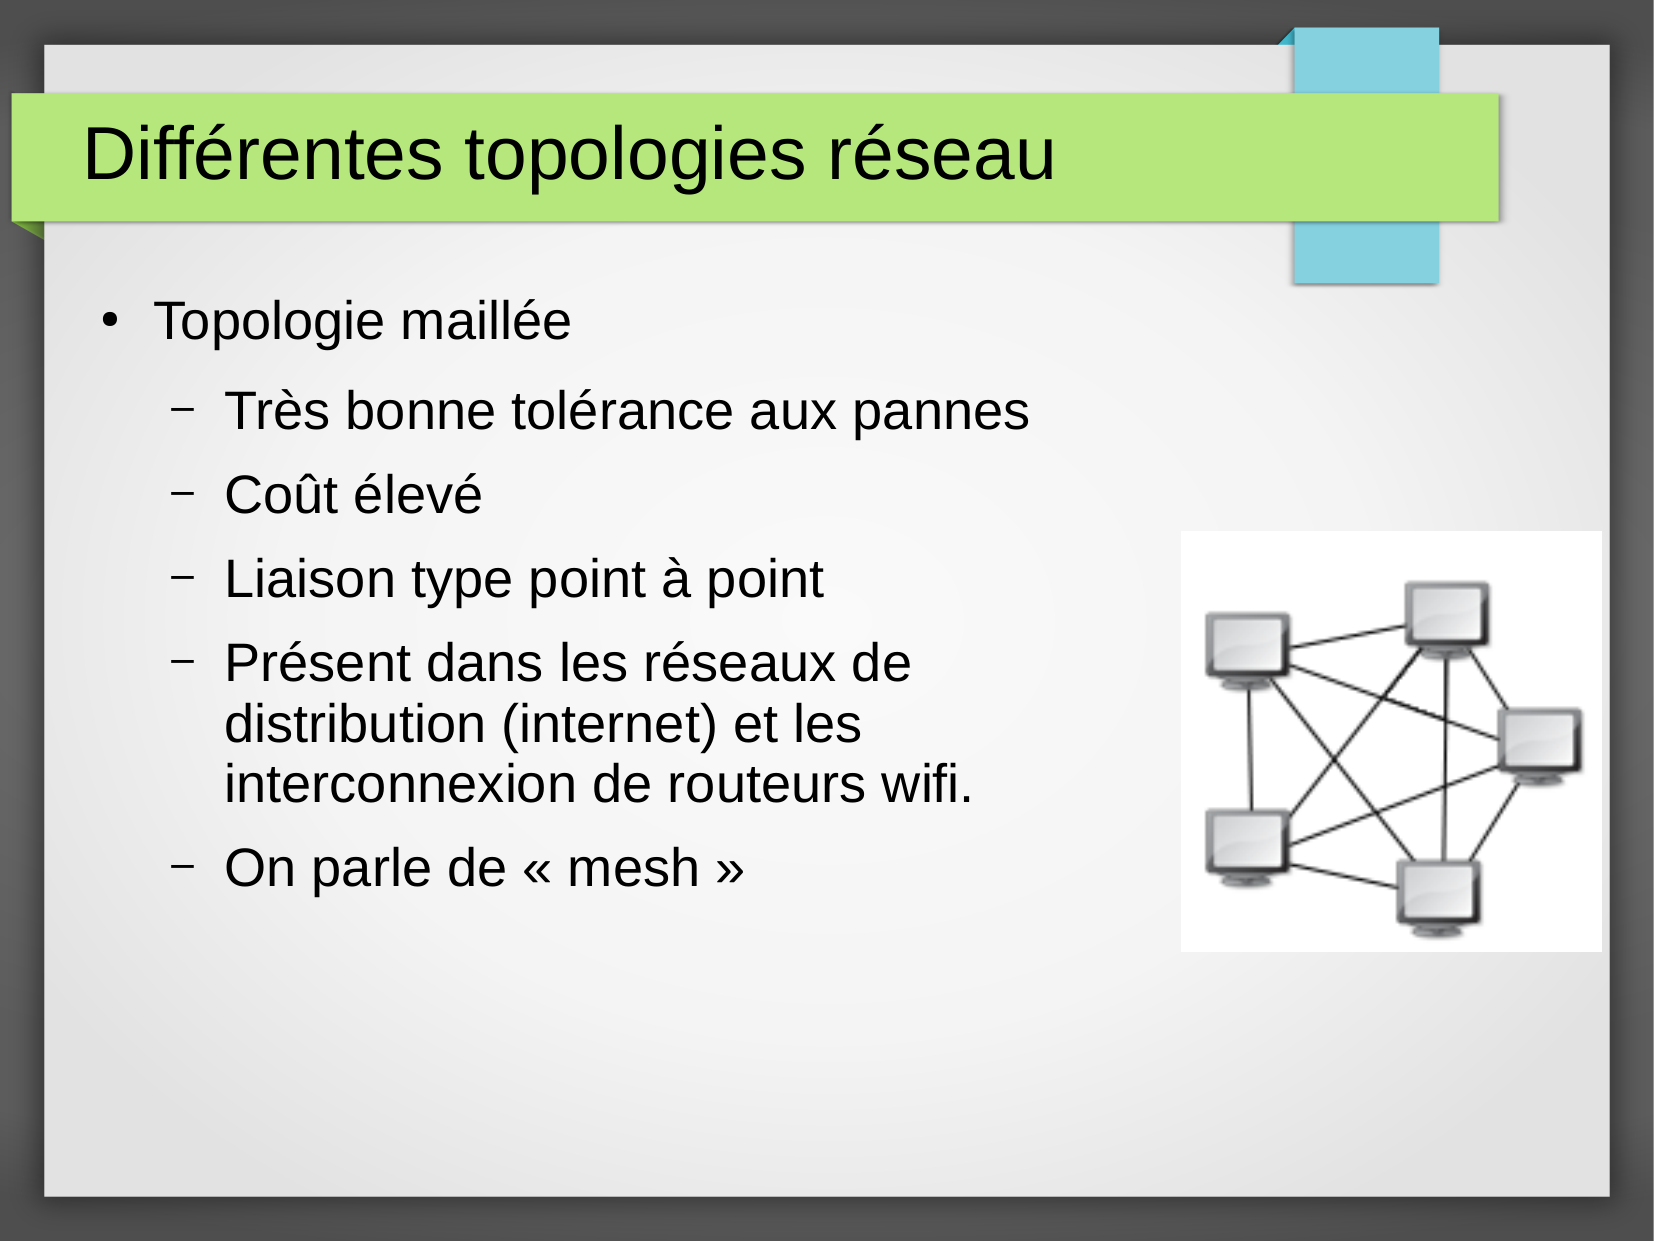

# Différentes topologies réseau
Topologie maillée
Très bonne tolérance aux pannes
Coût élevé
Liaison type point à point
Présent dans les réseaux de distribution (internet) et les interconnexion de routeurs wifi.
On parle de « mesh »